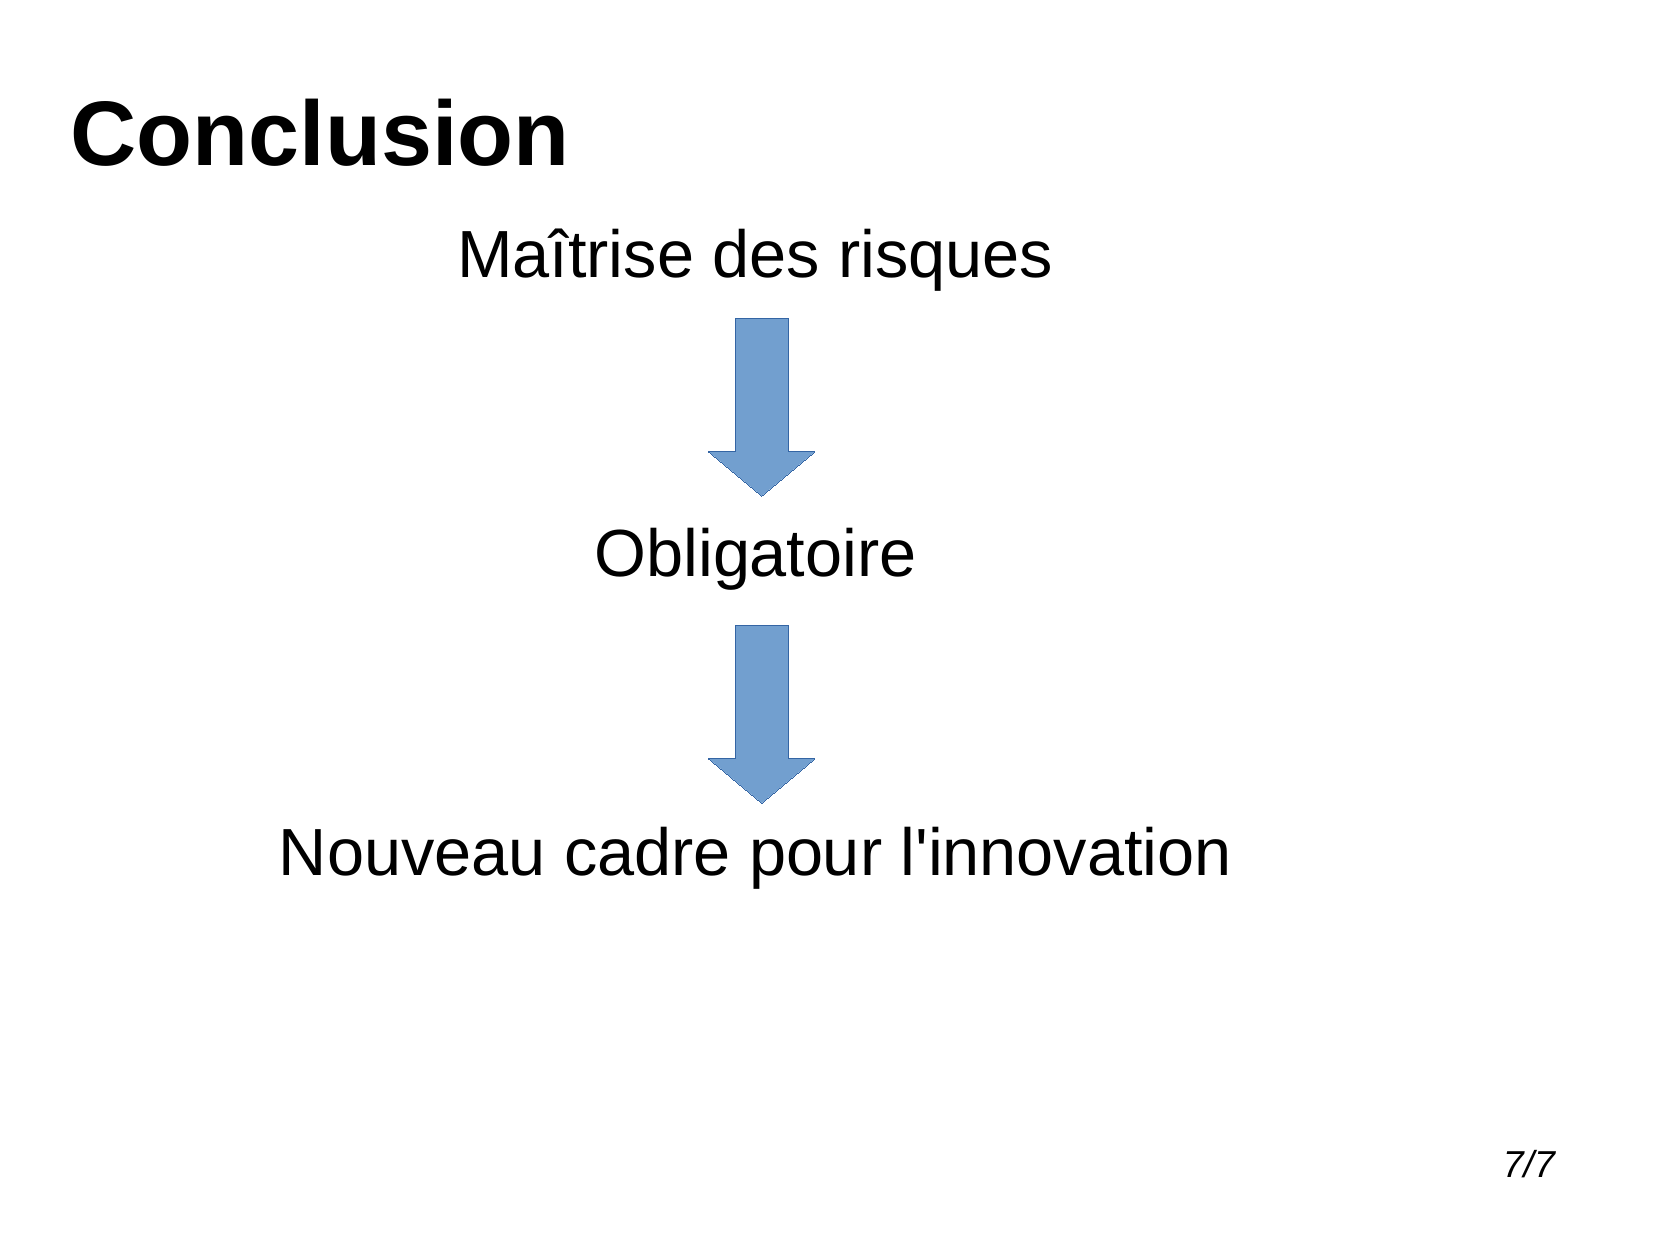

# Conclusion
Maîtrise des risques
Obligatoire
Nouveau cadre pour l'innovation
7/7